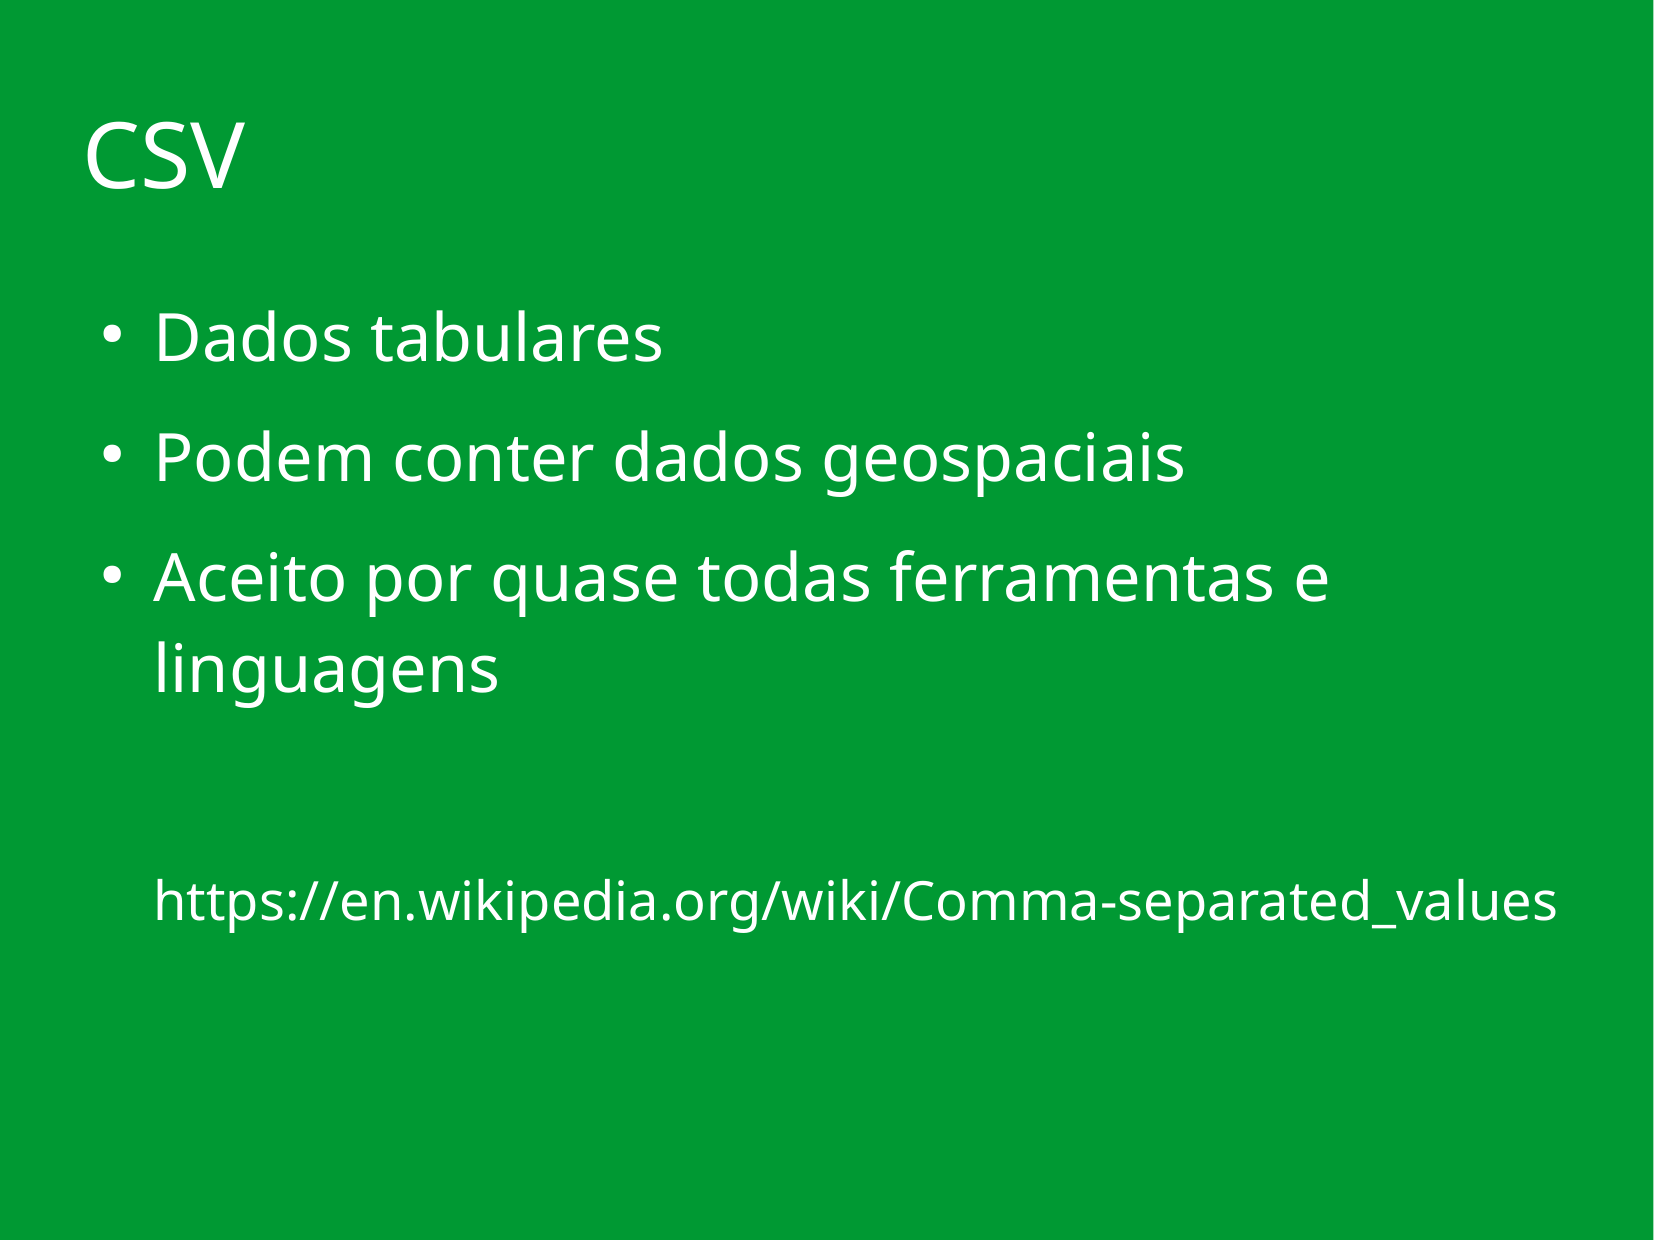

# CSV
Dados tabulares
Podem conter dados geospaciais
Aceito por quase todas ferramentas e linguagens
https://en.wikipedia.org/wiki/Comma-separated_values